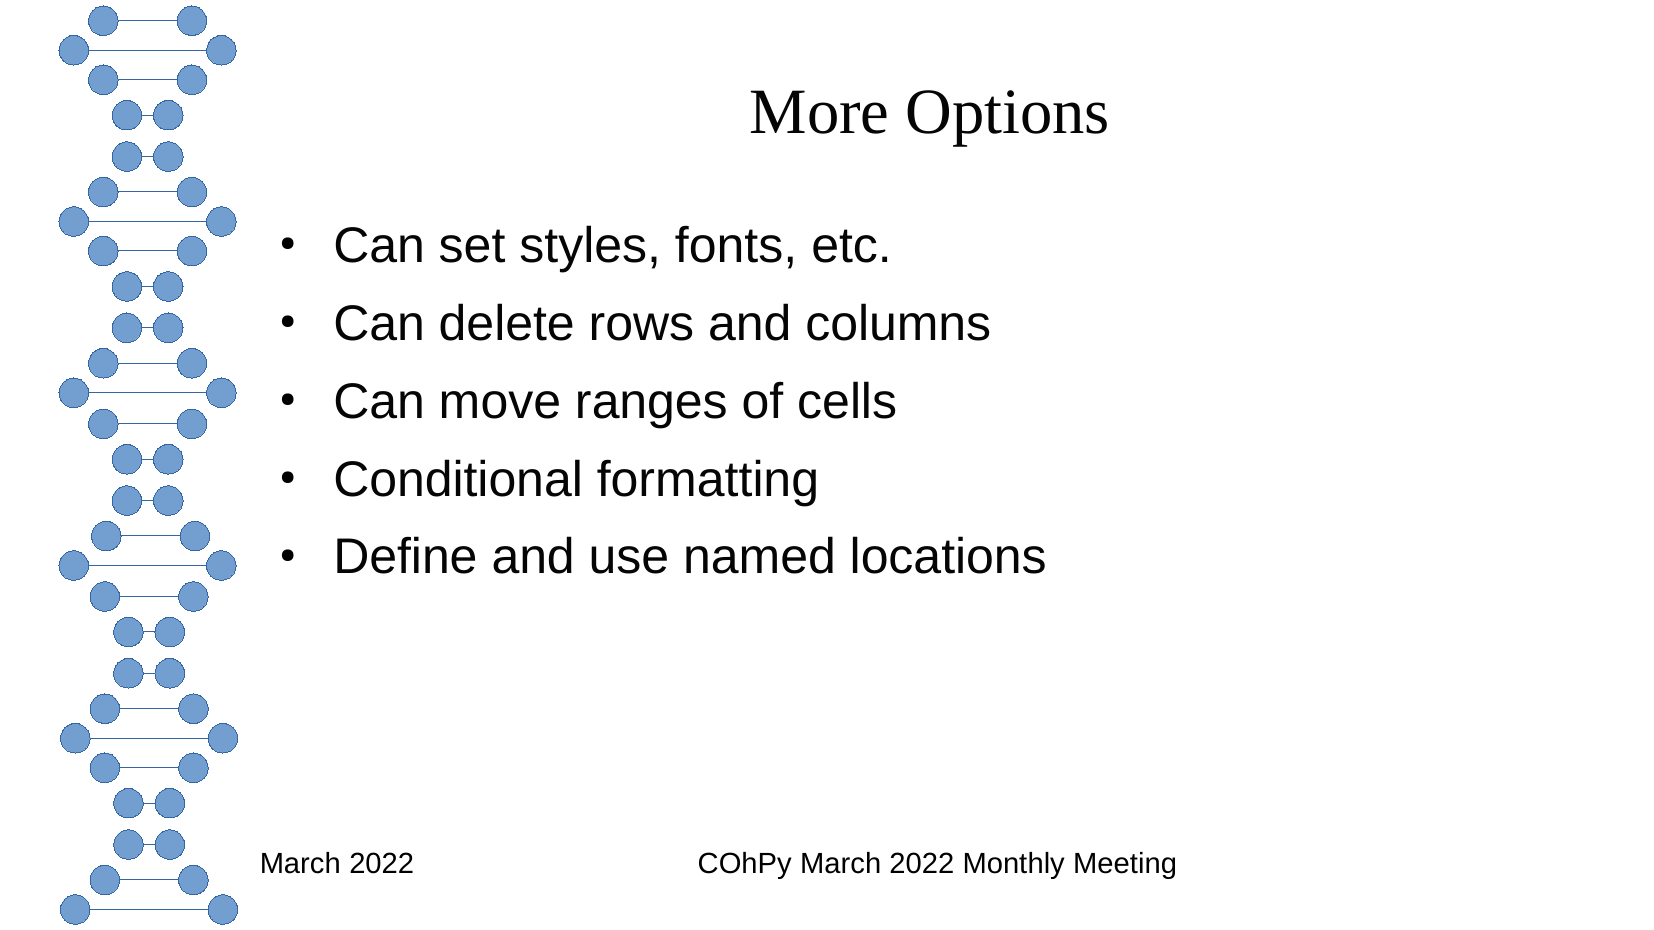

# More Options
Can set styles, fonts, etc.
Can delete rows and columns
Can move ranges of cells
Conditional formatting
Define and use named locations